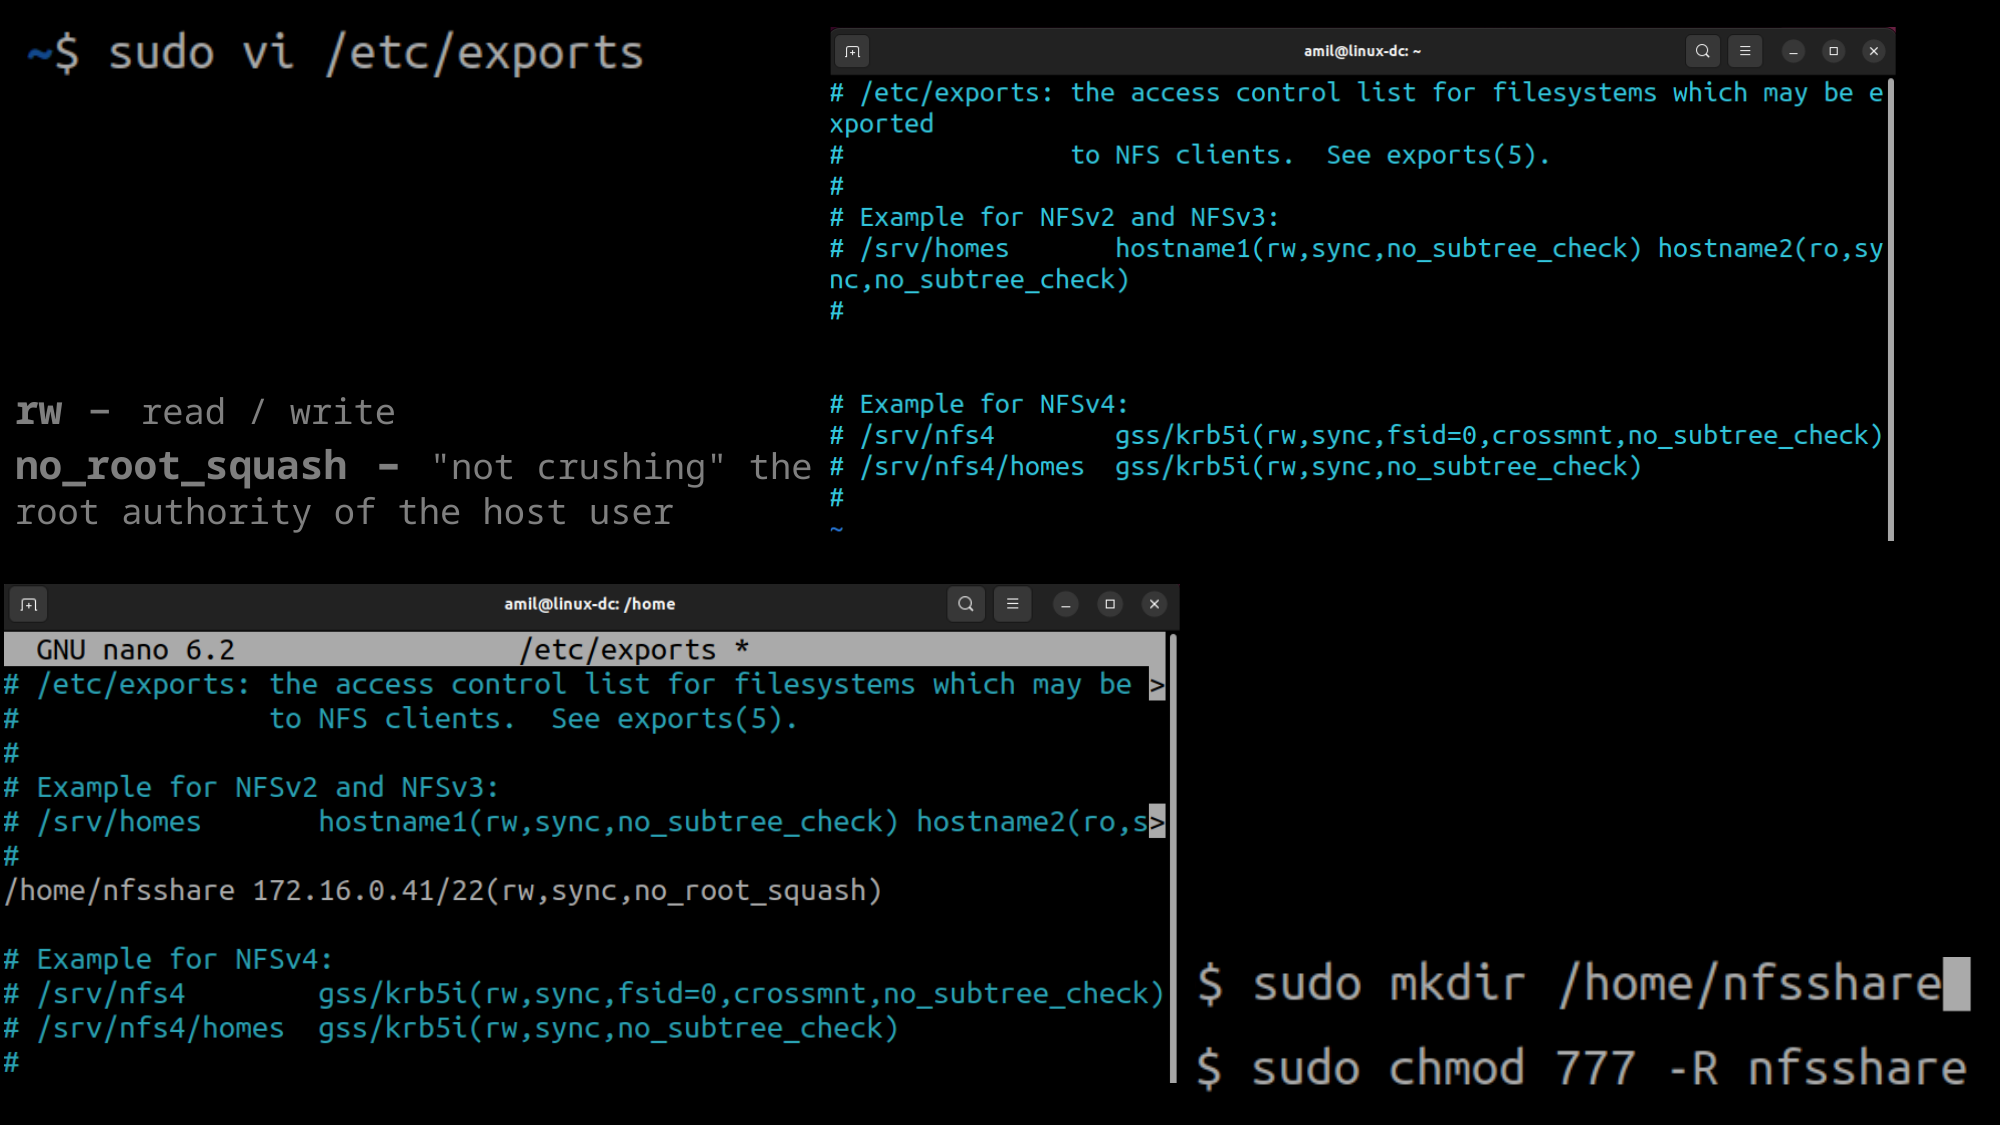

rw – read / write
no_root_squash – "not crushing" the root authority of the host user